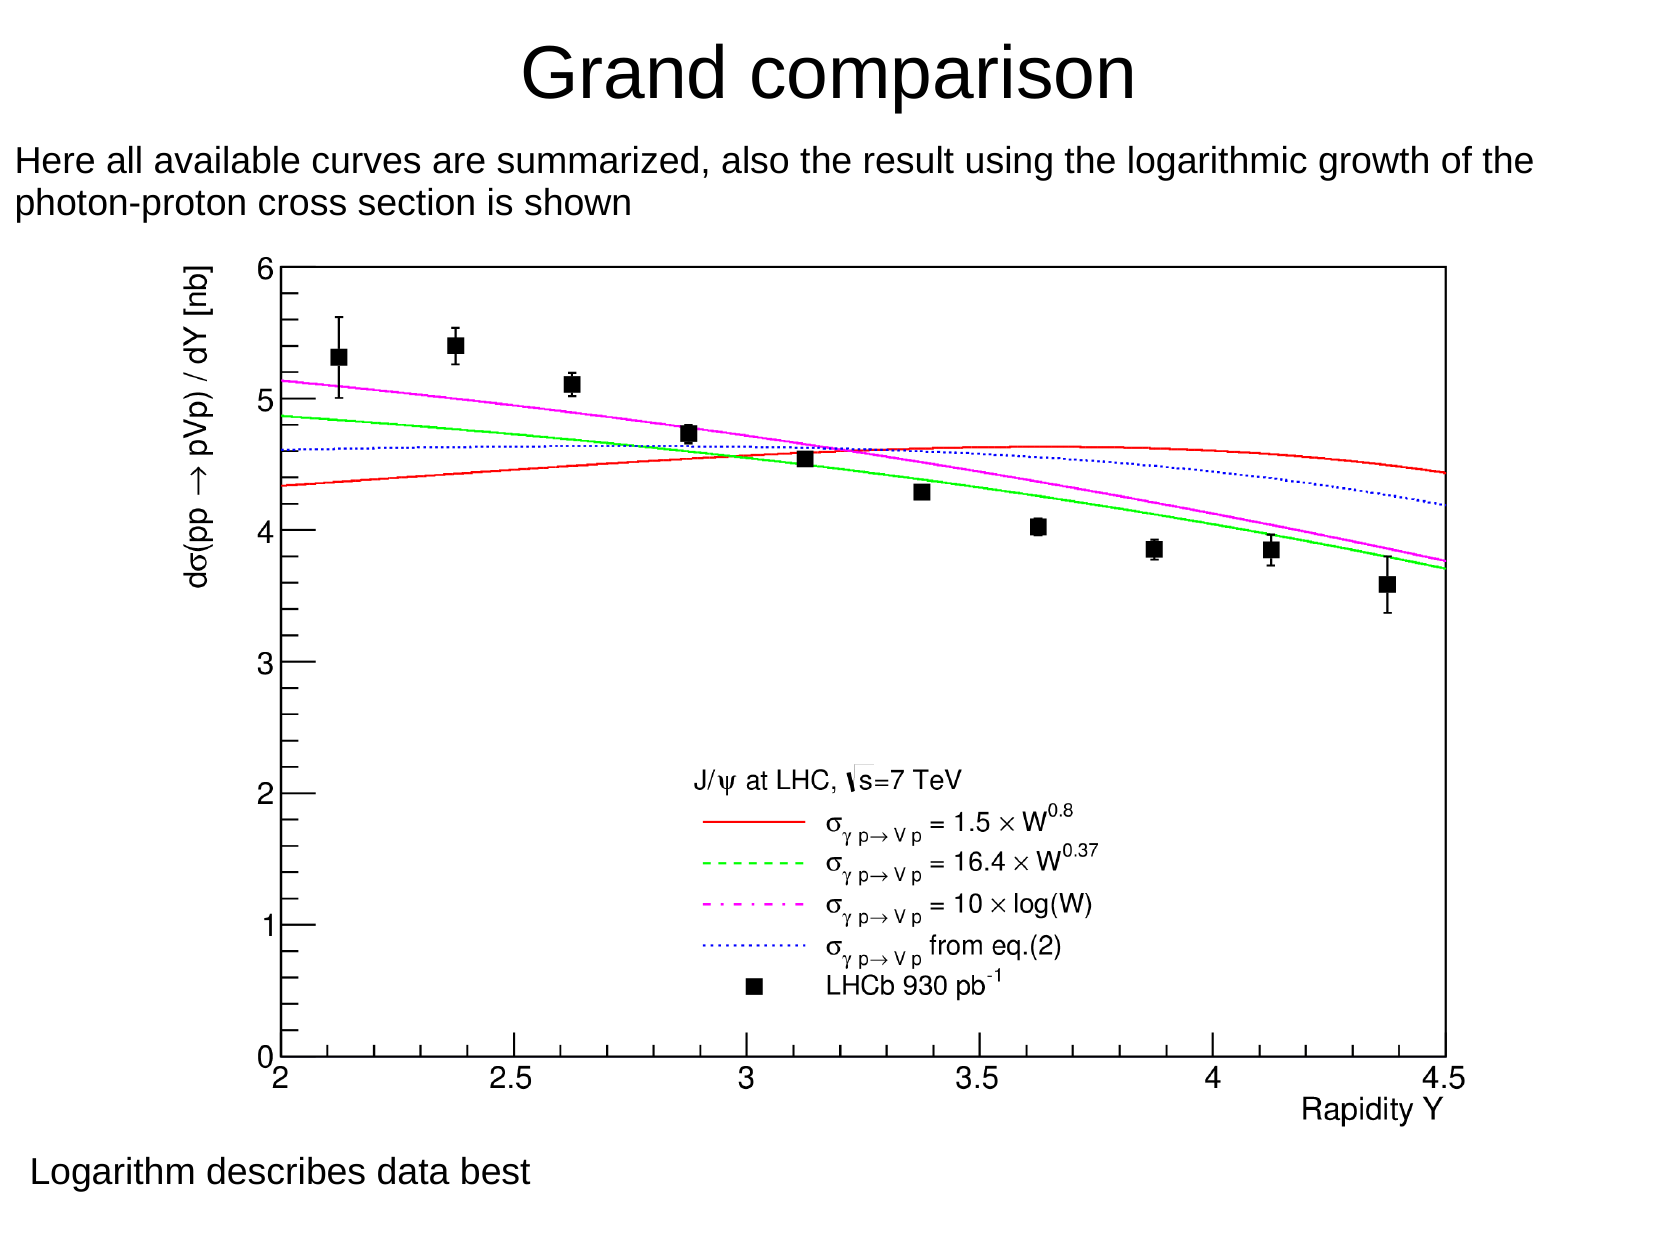

# Grand comparison
Here all available curves are summarized, also the result using the logarithmic growth of the photon-proton cross section is shown
Logarithm describes data best